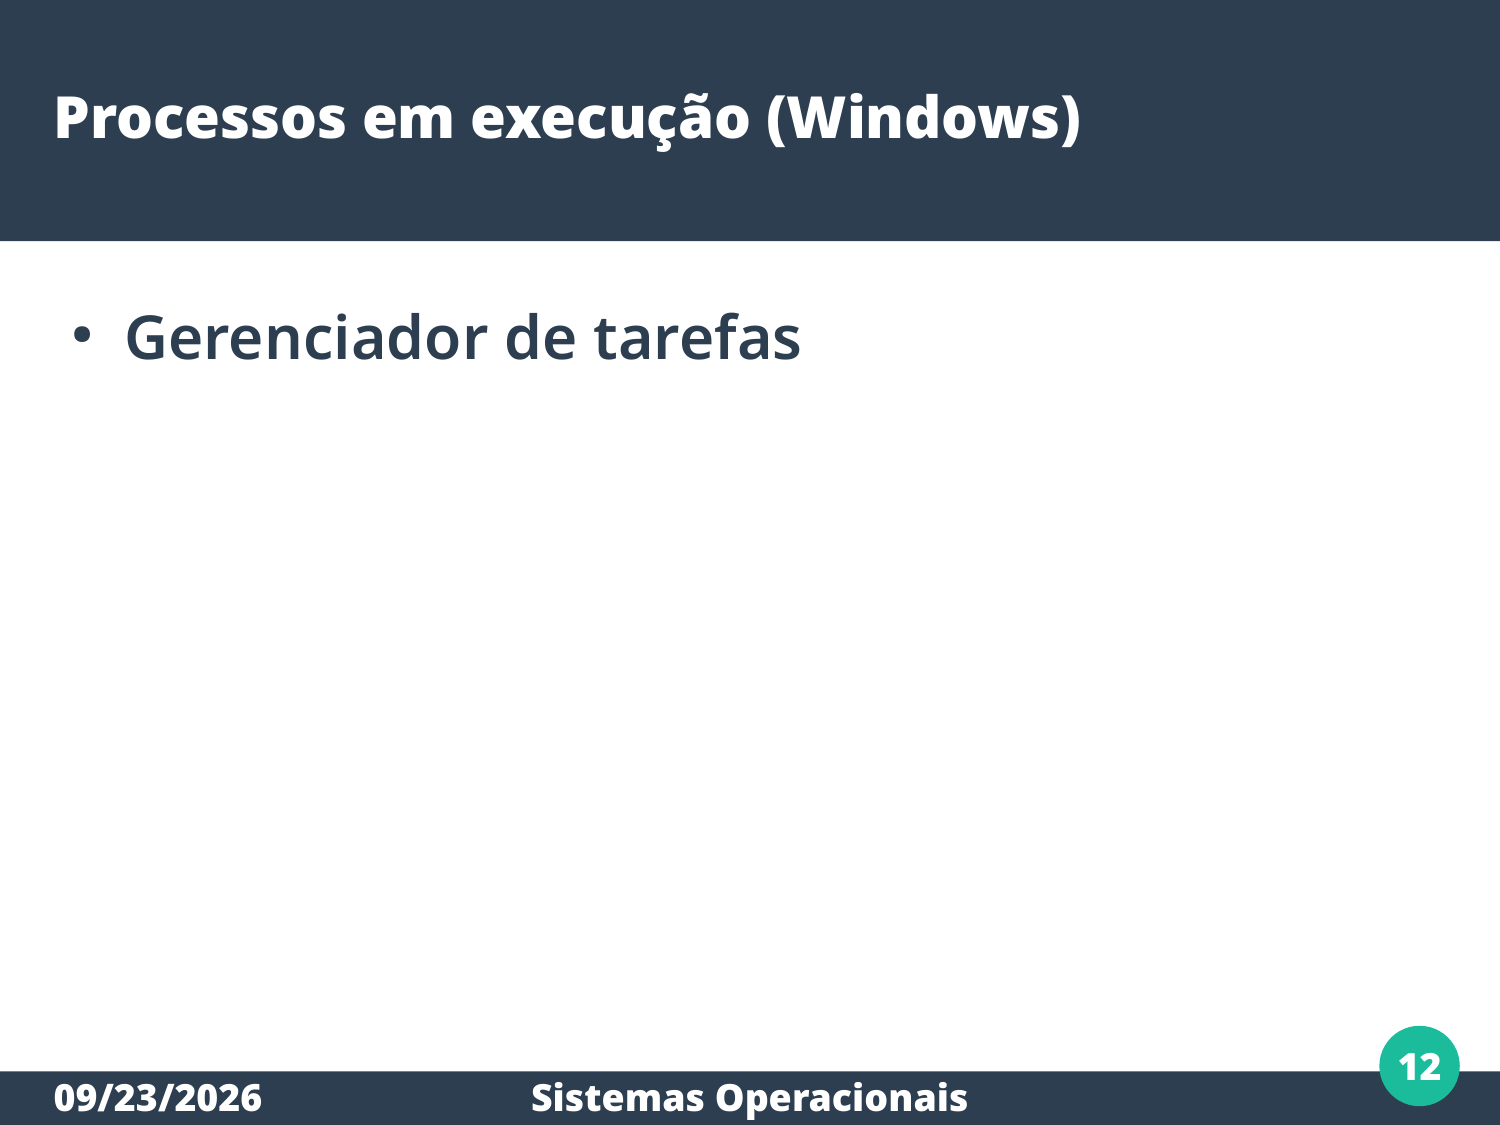

# Processos em execução (Windows)
Gerenciador de tarefas
12
Sistemas Operacionais